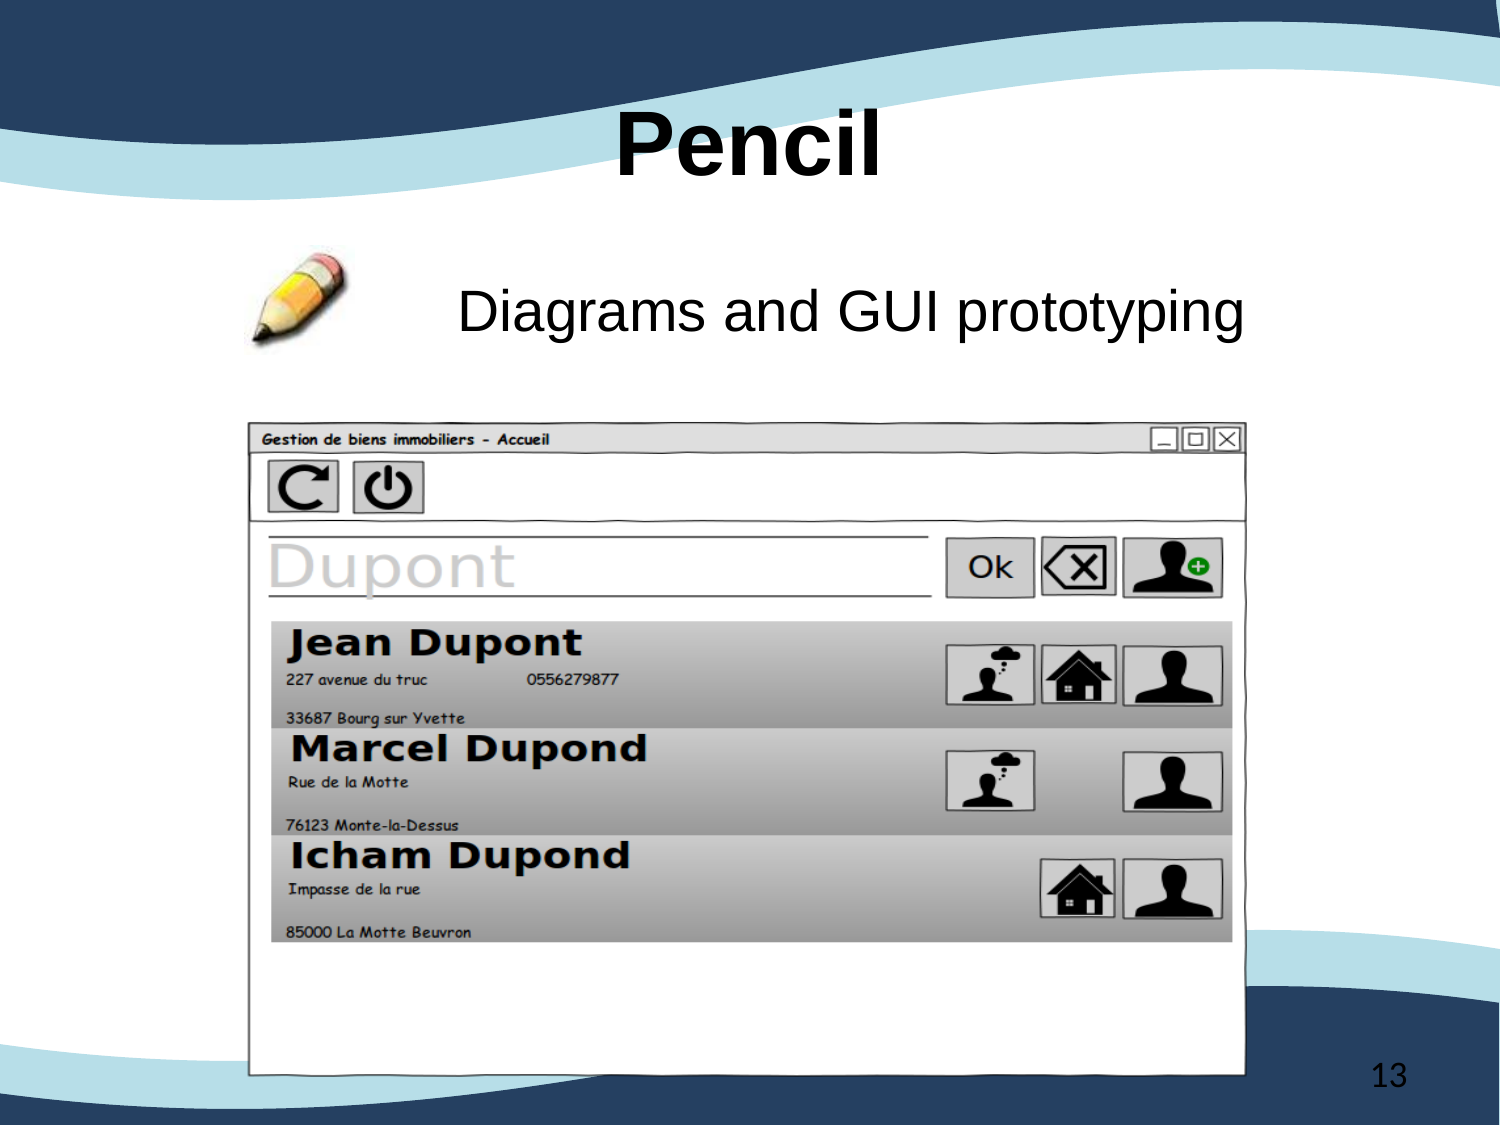

# Pencil
Diagrams and GUI prototyping
13